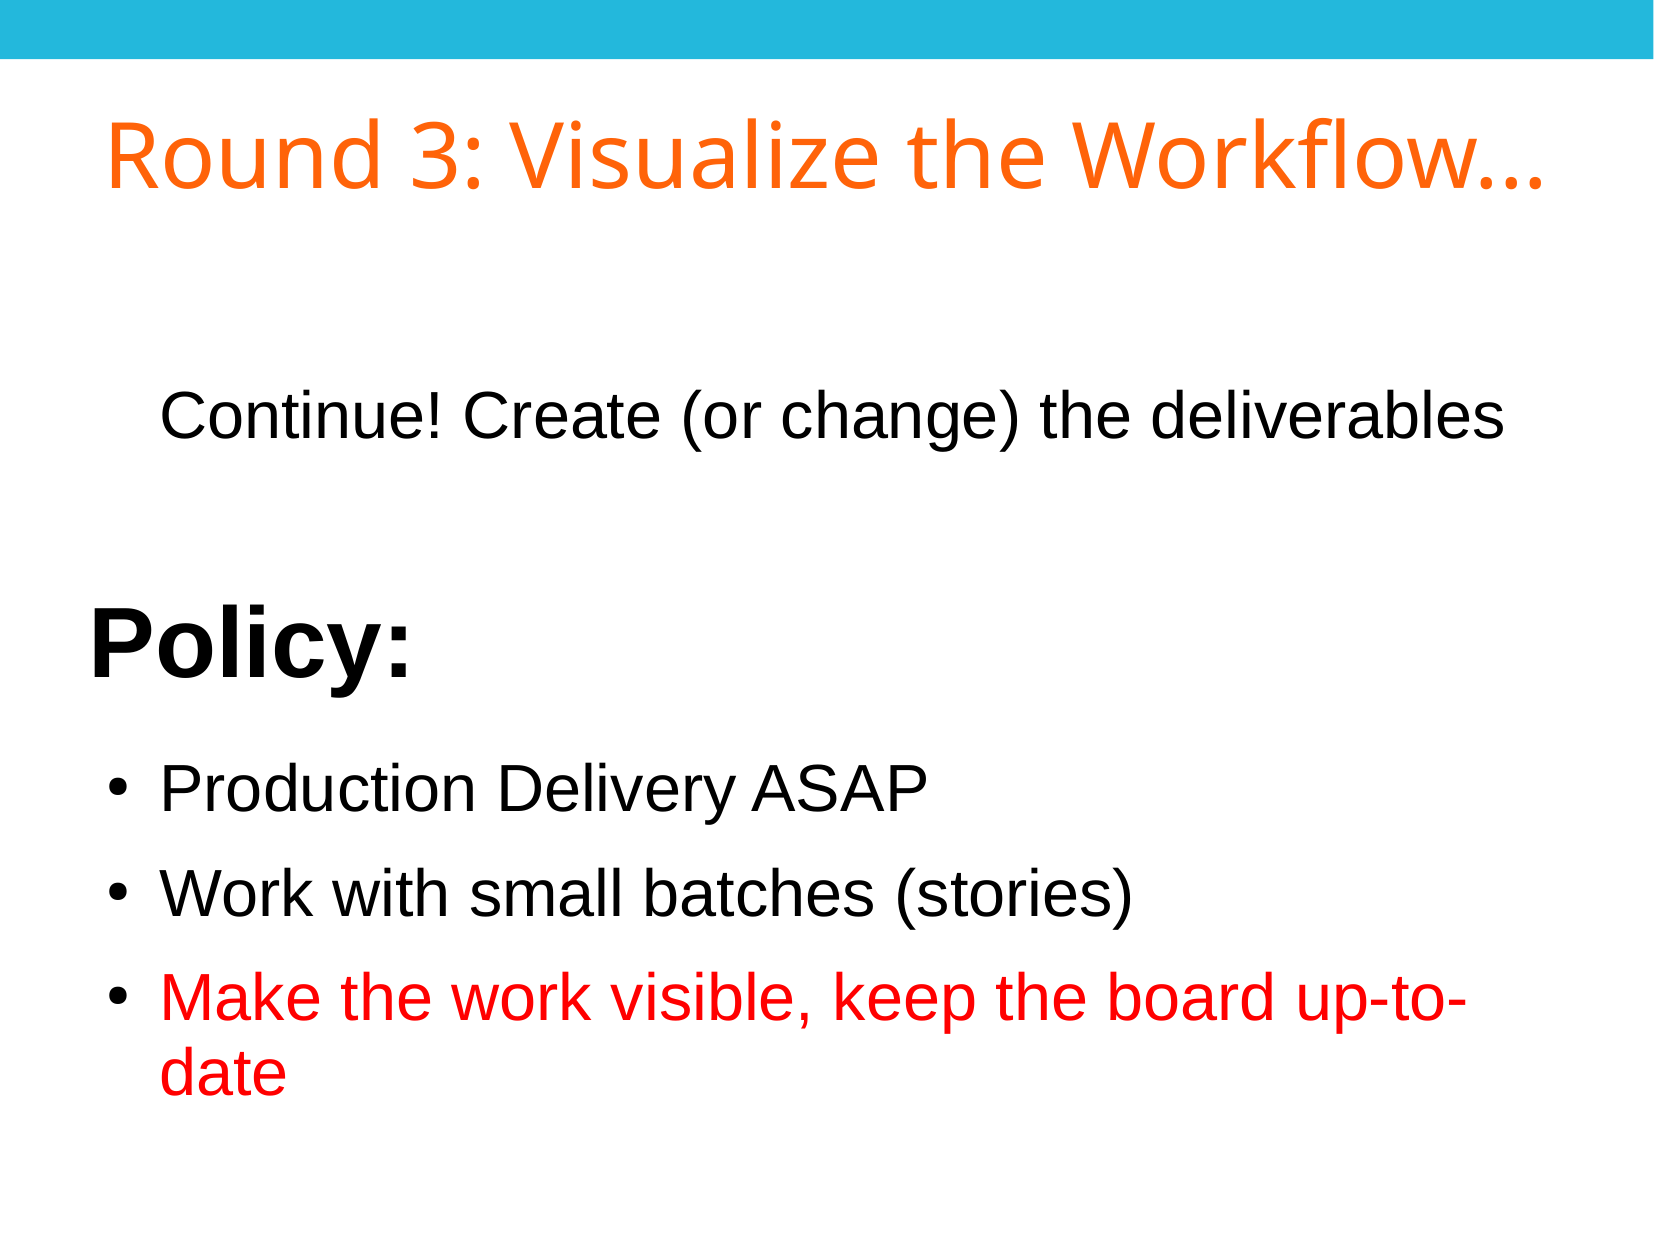

# Round 3: Visualize the Workflow...
Continue! Create (or change) the deliverables
Policy:
Production Delivery ASAP
Work with small batches (stories)
Make the work visible, keep the board up-to-date